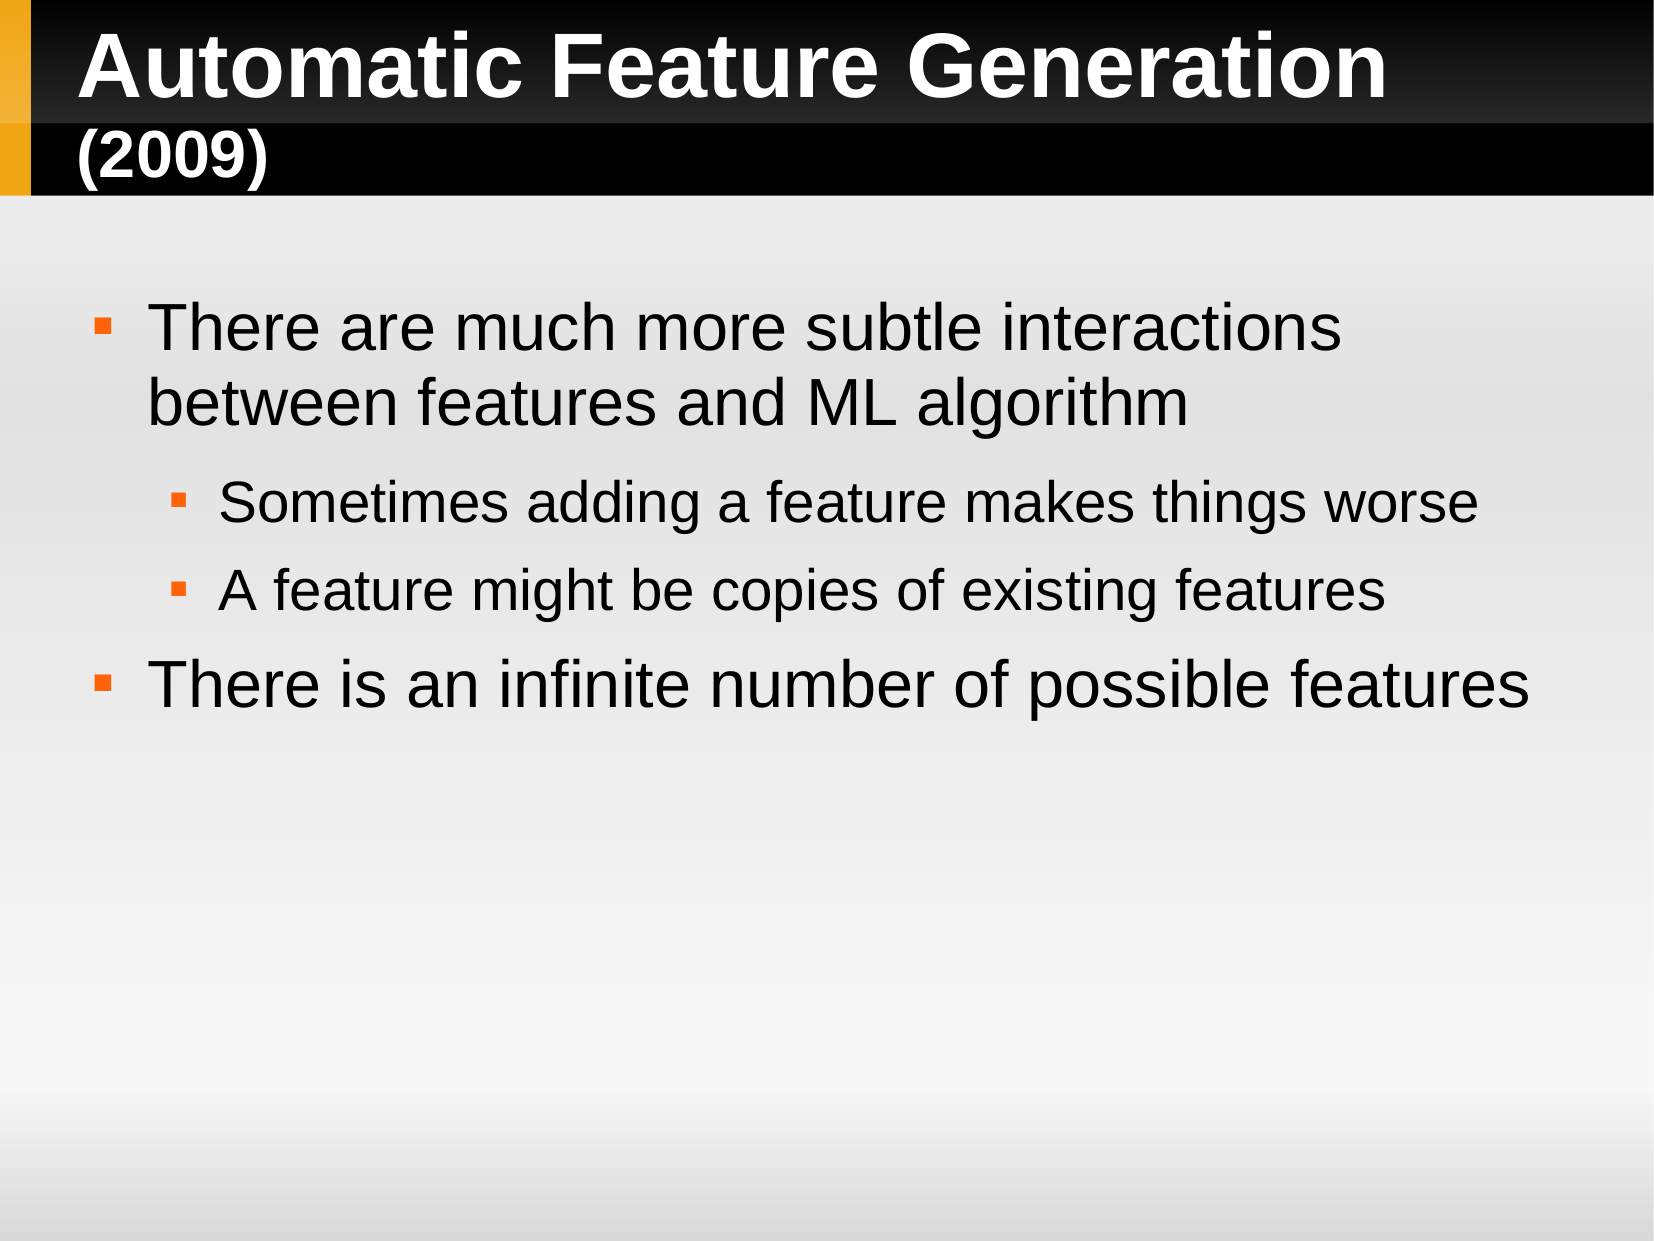

# Automatic Feature Generation (2009)
There are much more subtle interactions between features and ML algorithm
Sometimes adding a feature makes things worse
A feature might be copies of existing features
There is an infinite number of possible features